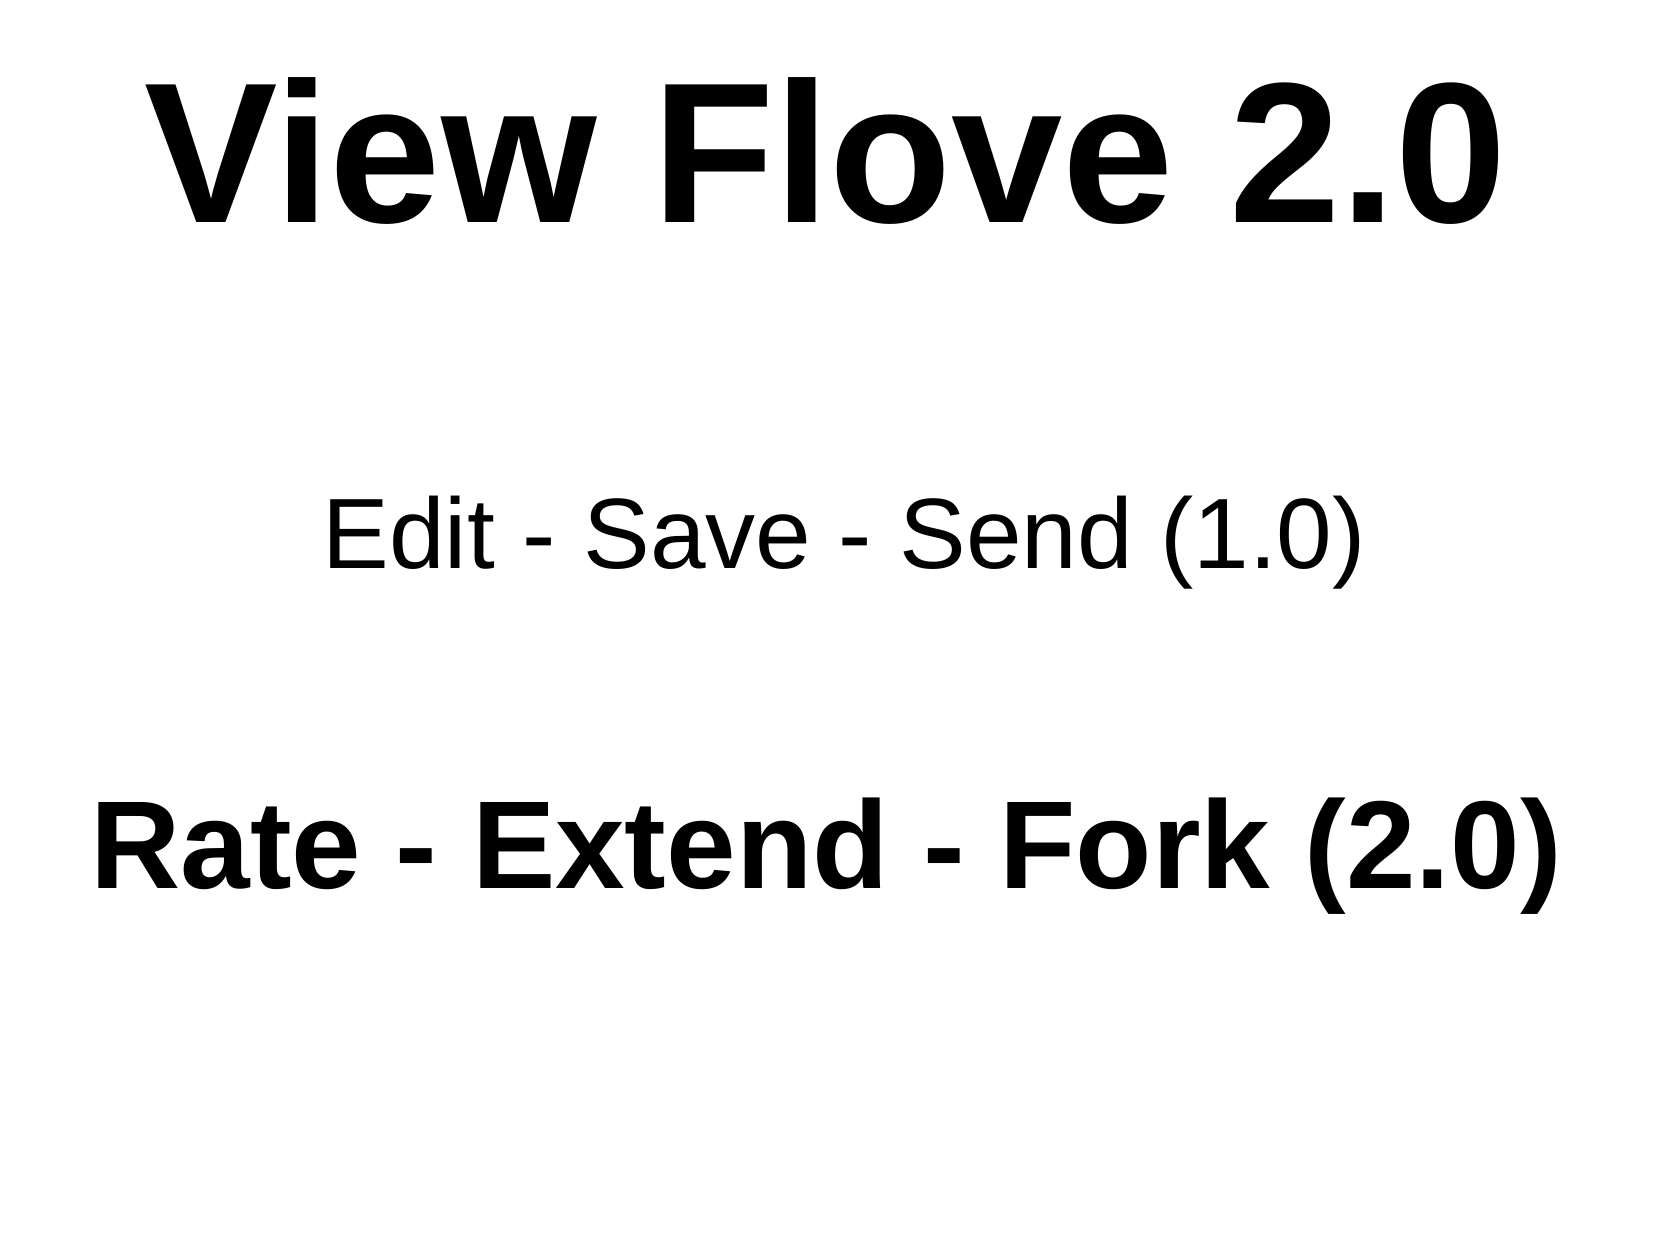

Edit - Save - Send (1.0)
Rate - Extend - Fork (2.0)
# View Flove 2.0